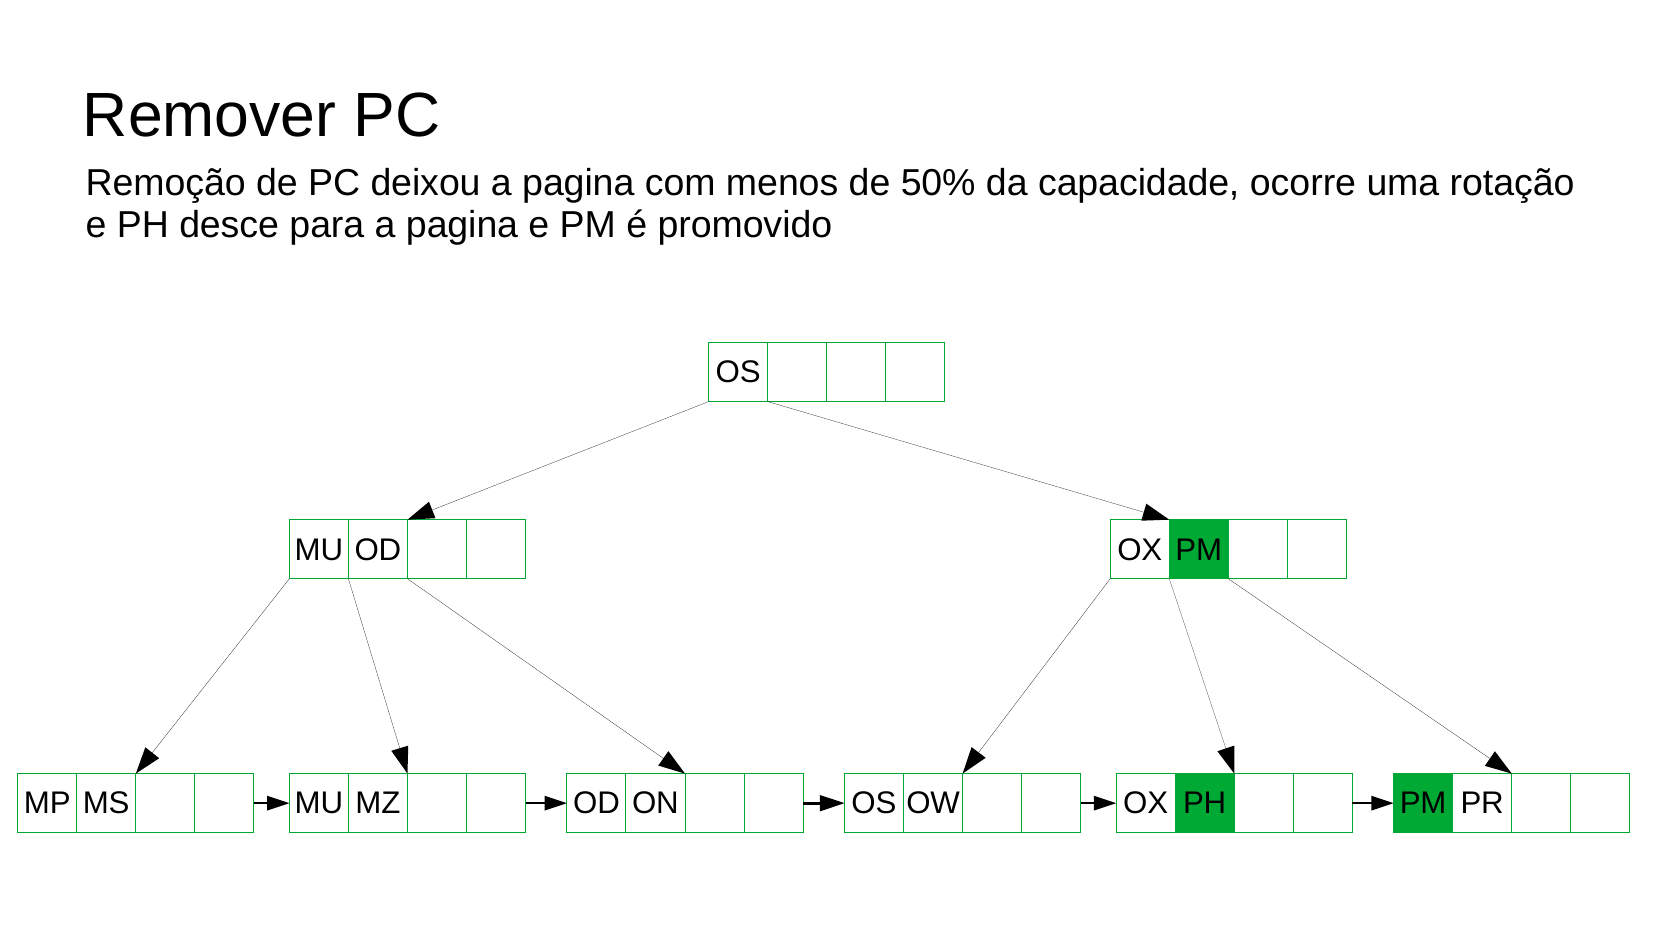

# Remover PC
Remoção de PC deixou a pagina com menos de 50% da capacidade, ocorre uma rotação
e PH desce para a pagina e PM é promovido
OS
MU
OD
OX
PM
MP
MS
MU
MZ
OD
ON
OS
OW
OX
PH
PM
PR